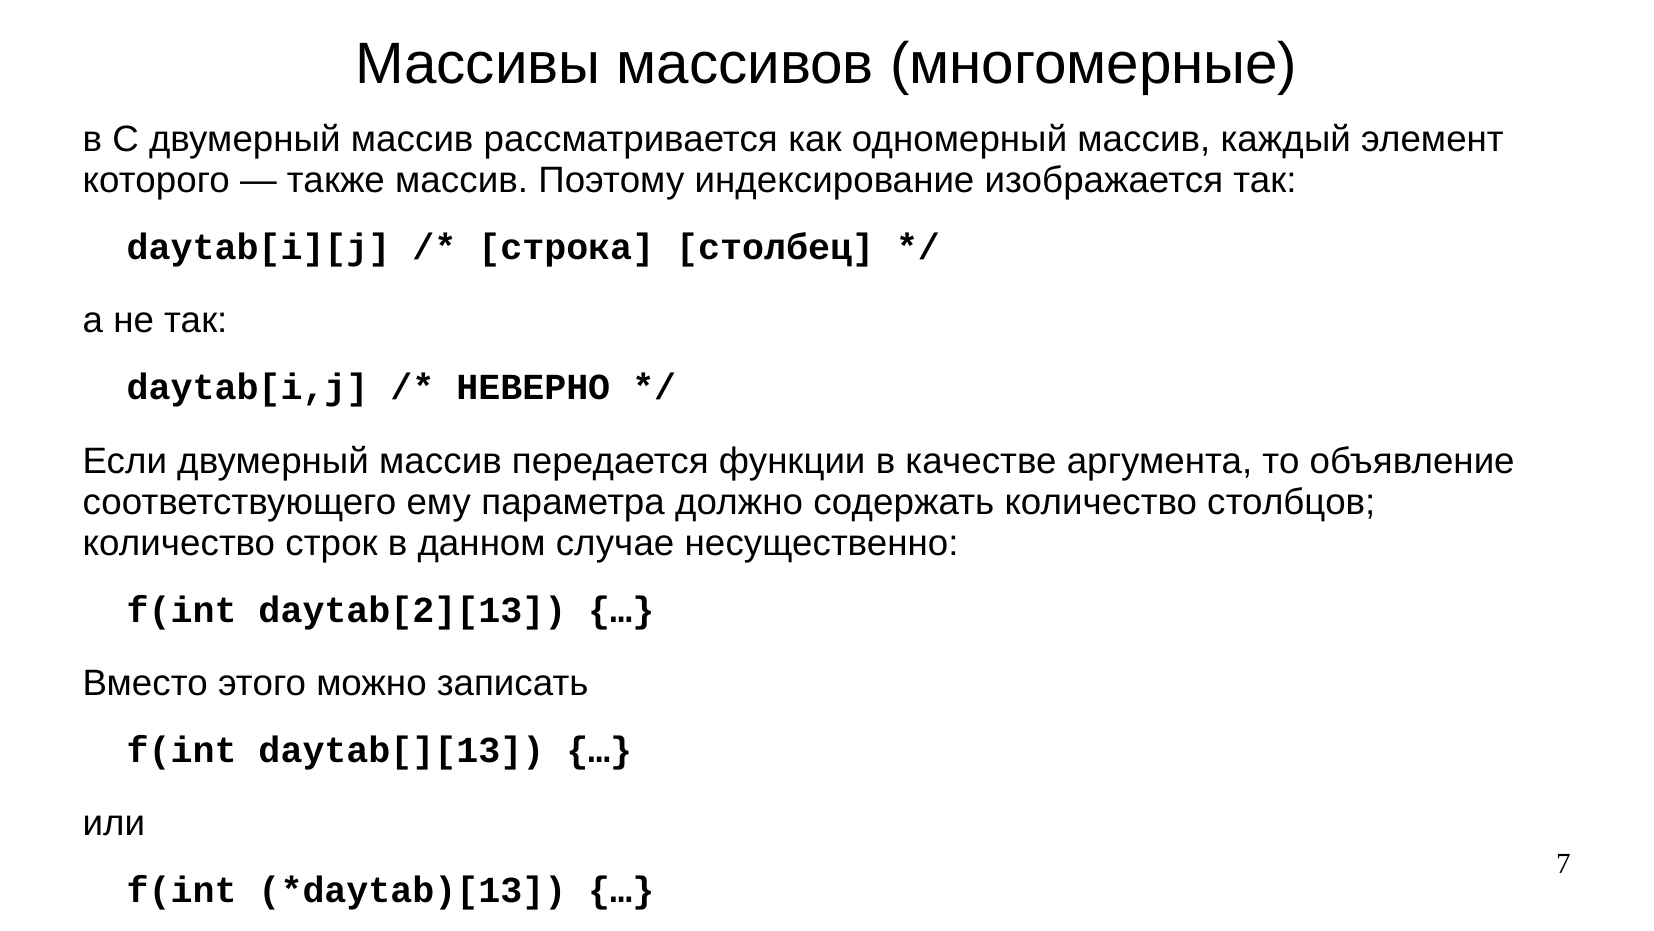

# Массивы массивов (многомерные)
в С двумерный массив рассматривается как одномерный массив, каждый элемент которого — также массив. Поэтому индексирование изображается так:
 daytab[i][j] /* [строка] [столбец] */
а не так:
 daytab[i,j] /* НЕВЕРНО */
Если двумерный массив передается функции в качестве аргумента, то объявление соответствующего ему параметра должно содержать количество столбцов; количество строк в данном случае несущественно:
 f(int daytab[2][13]) {…}
Вместо этого можно записать
 f(int daytab[][13]) {…}
или
 f(int (*daytab)[13]) {…}
7